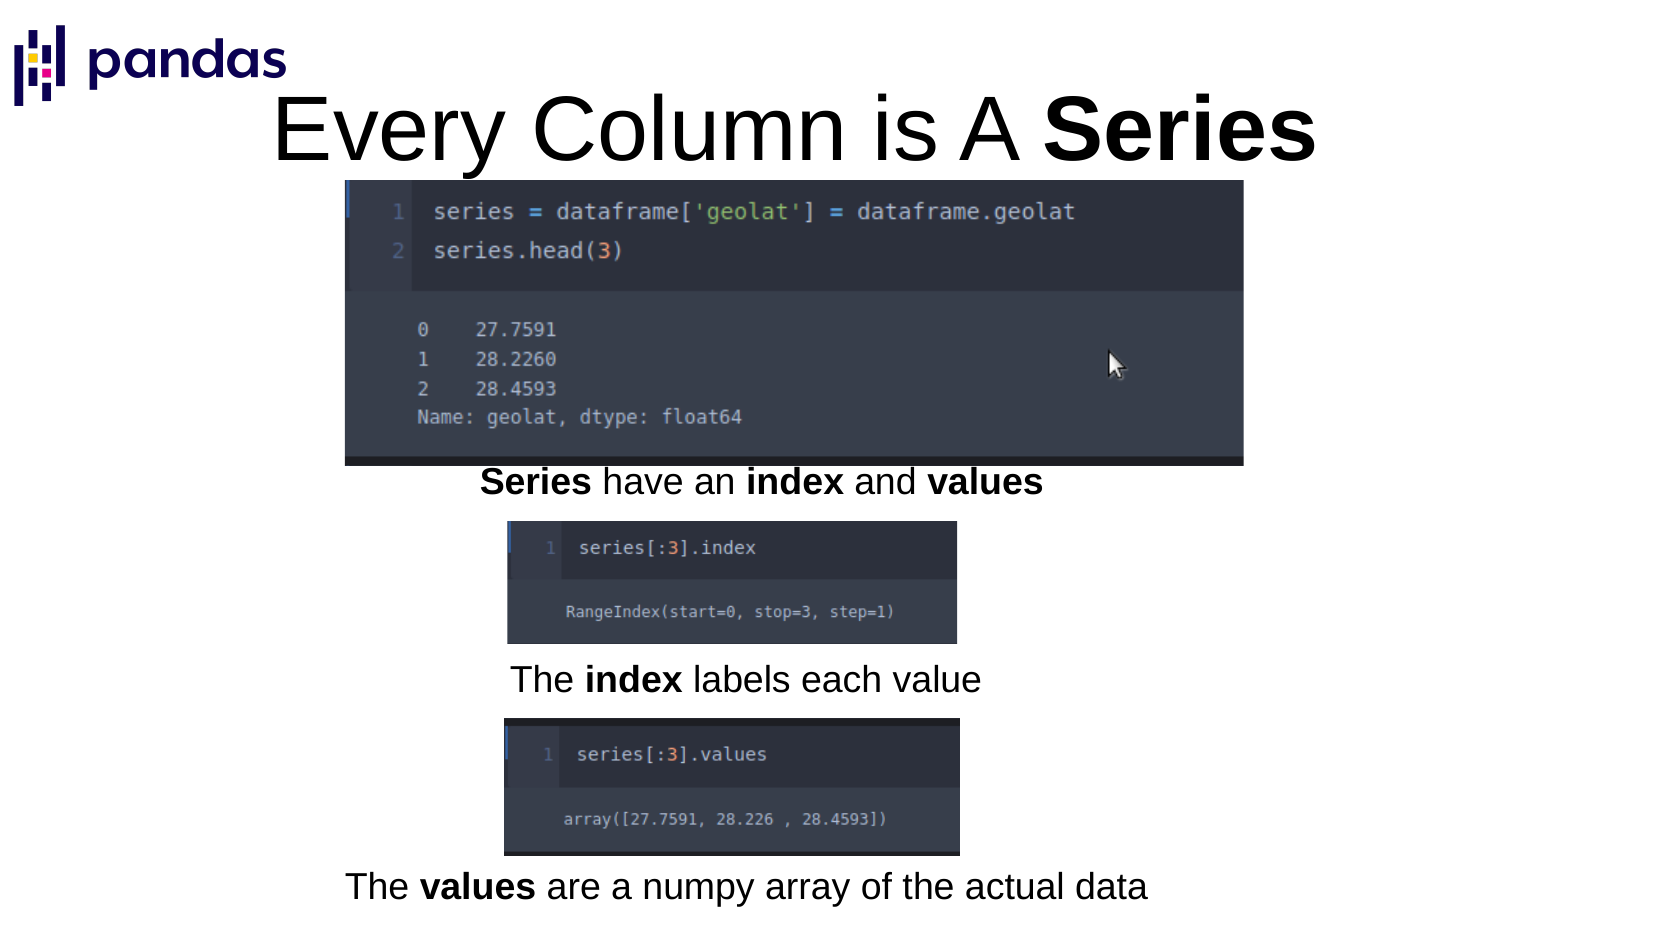

# Every Column is A Series
Series have an index and values
The index labels each value
The values are a numpy array of the actual data